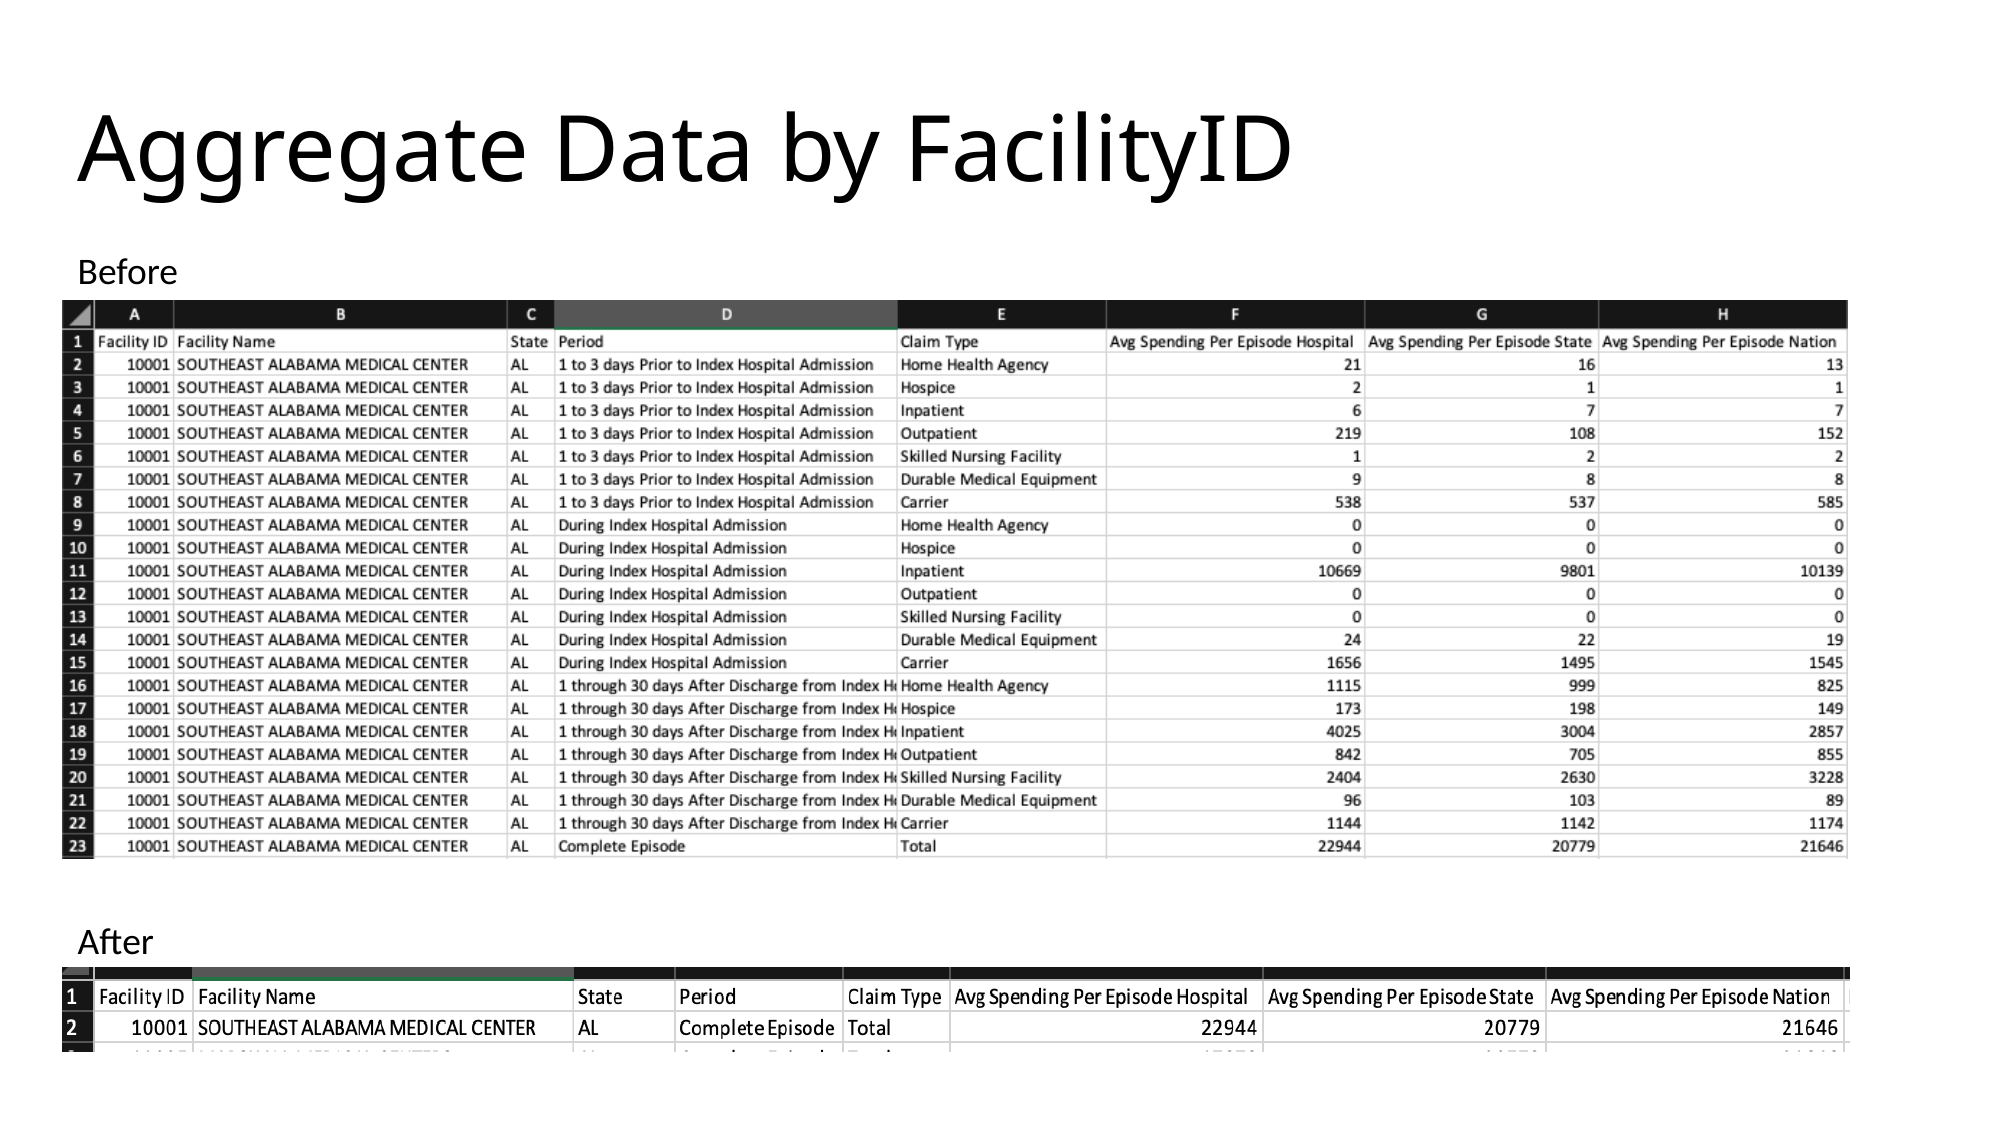

# Aggregate Data by FacilityID
Before
After